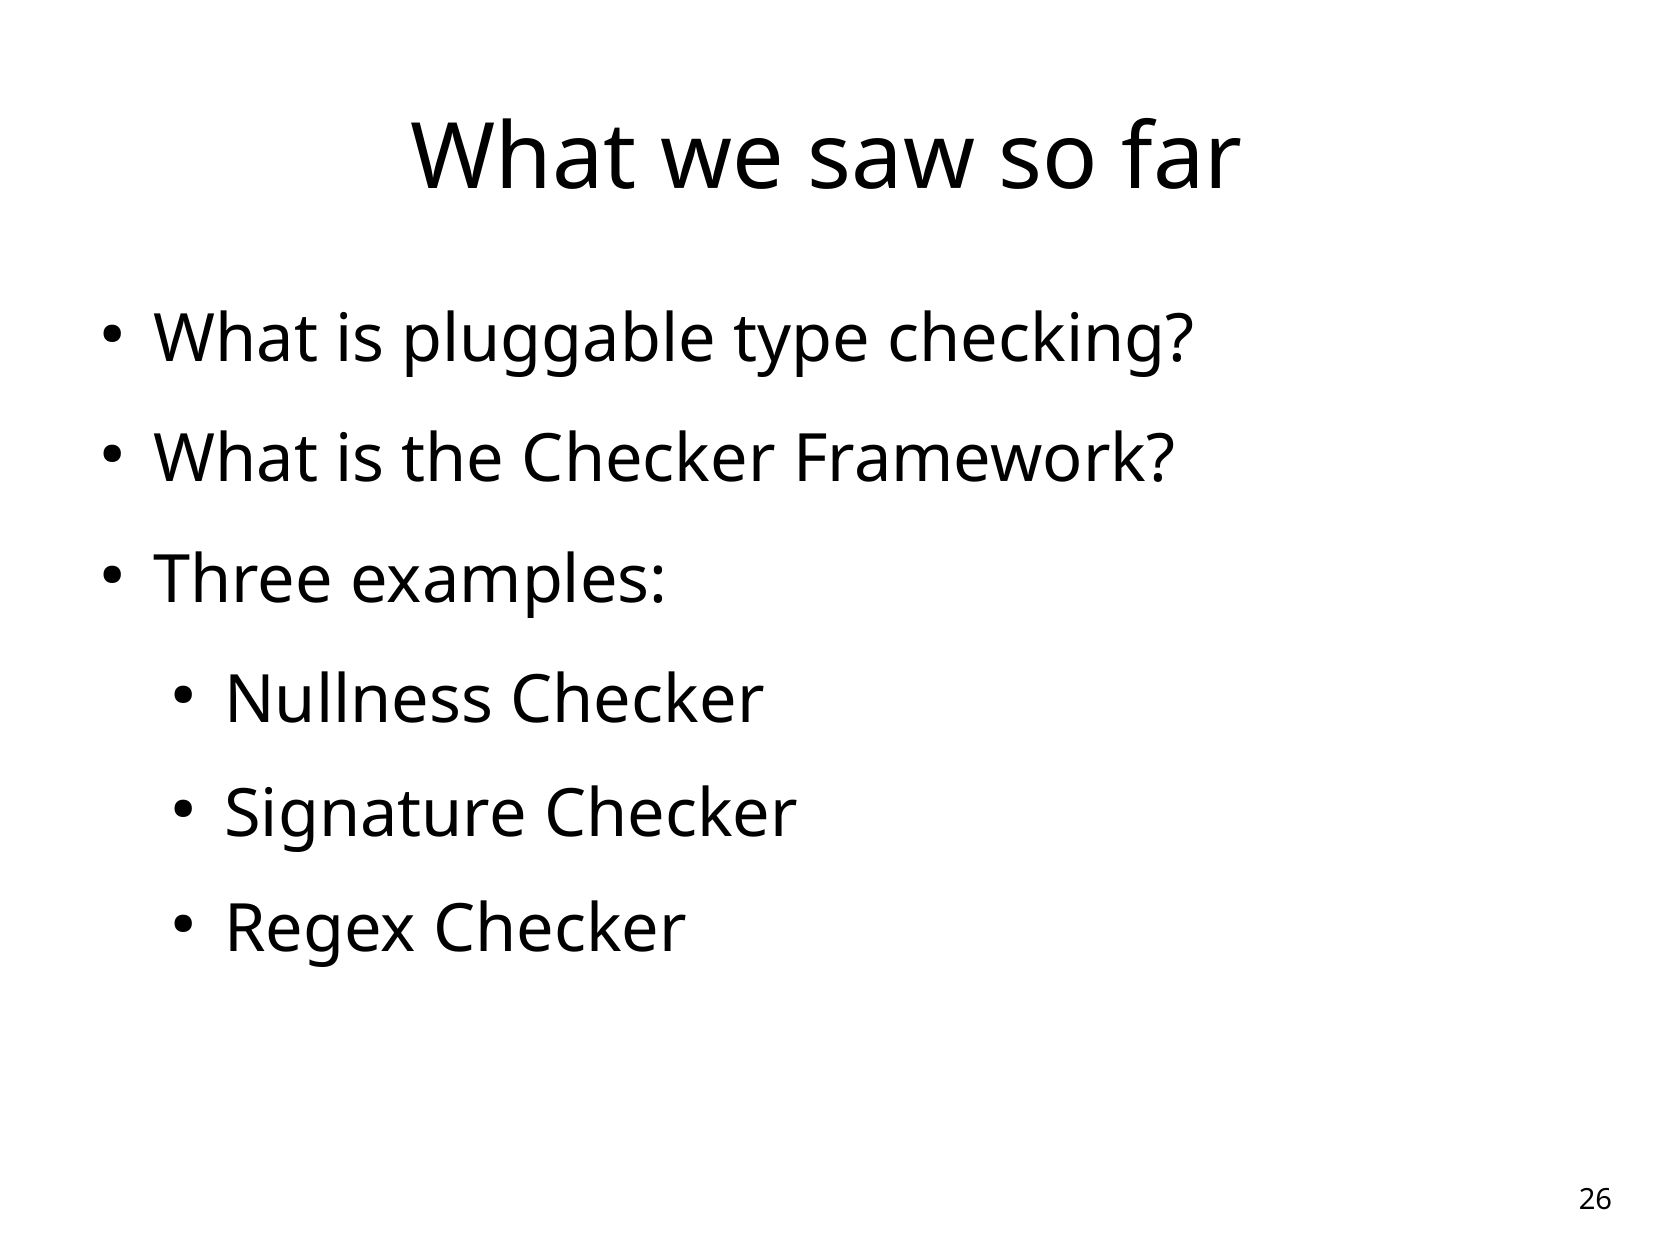

# What we saw so far
What is pluggable type checking?
What is the Checker Framework?
Three examples:
Nullness Checker
Signature Checker
Regex Checker
26